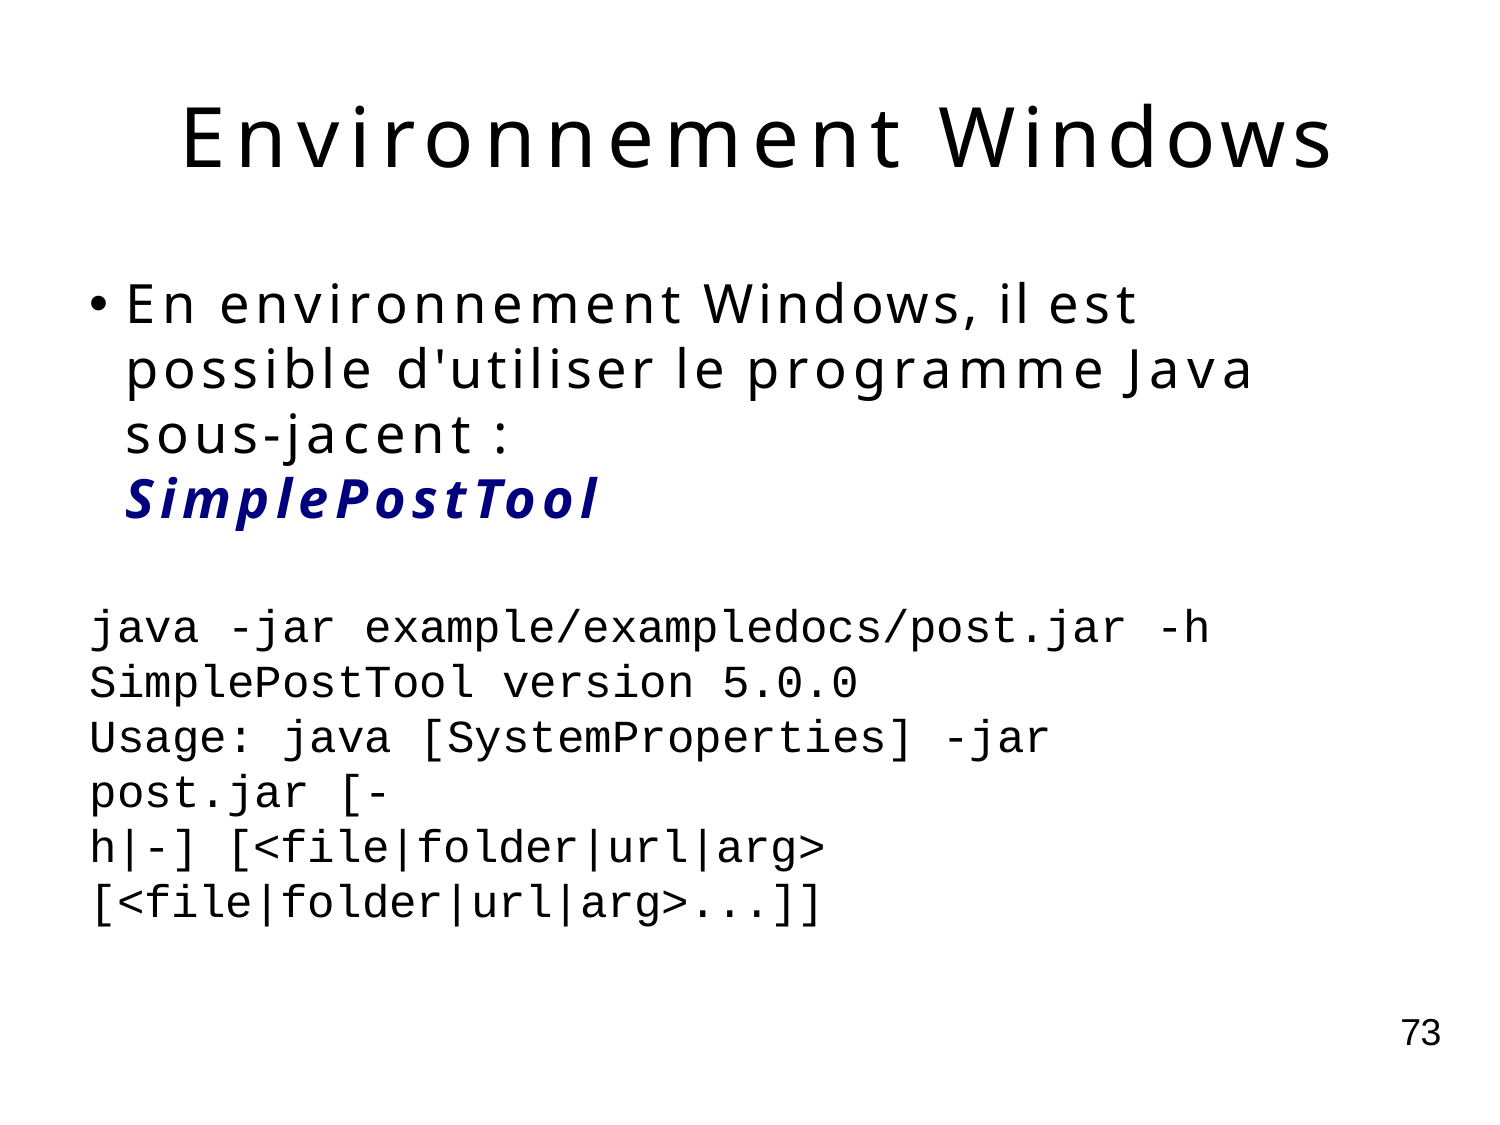

# Environnement Windows
En environnement Windows, il est possible d'utiliser le programme Java sous-jacent :
SimplePostTool
java -jar example/exampledocs/post.jar -h SimplePostTool version 5.0.0
Usage: java [SystemProperties] -jar post.jar [-
h|-] [<file|folder|url|arg> [<file|folder|url|arg>...]]
73